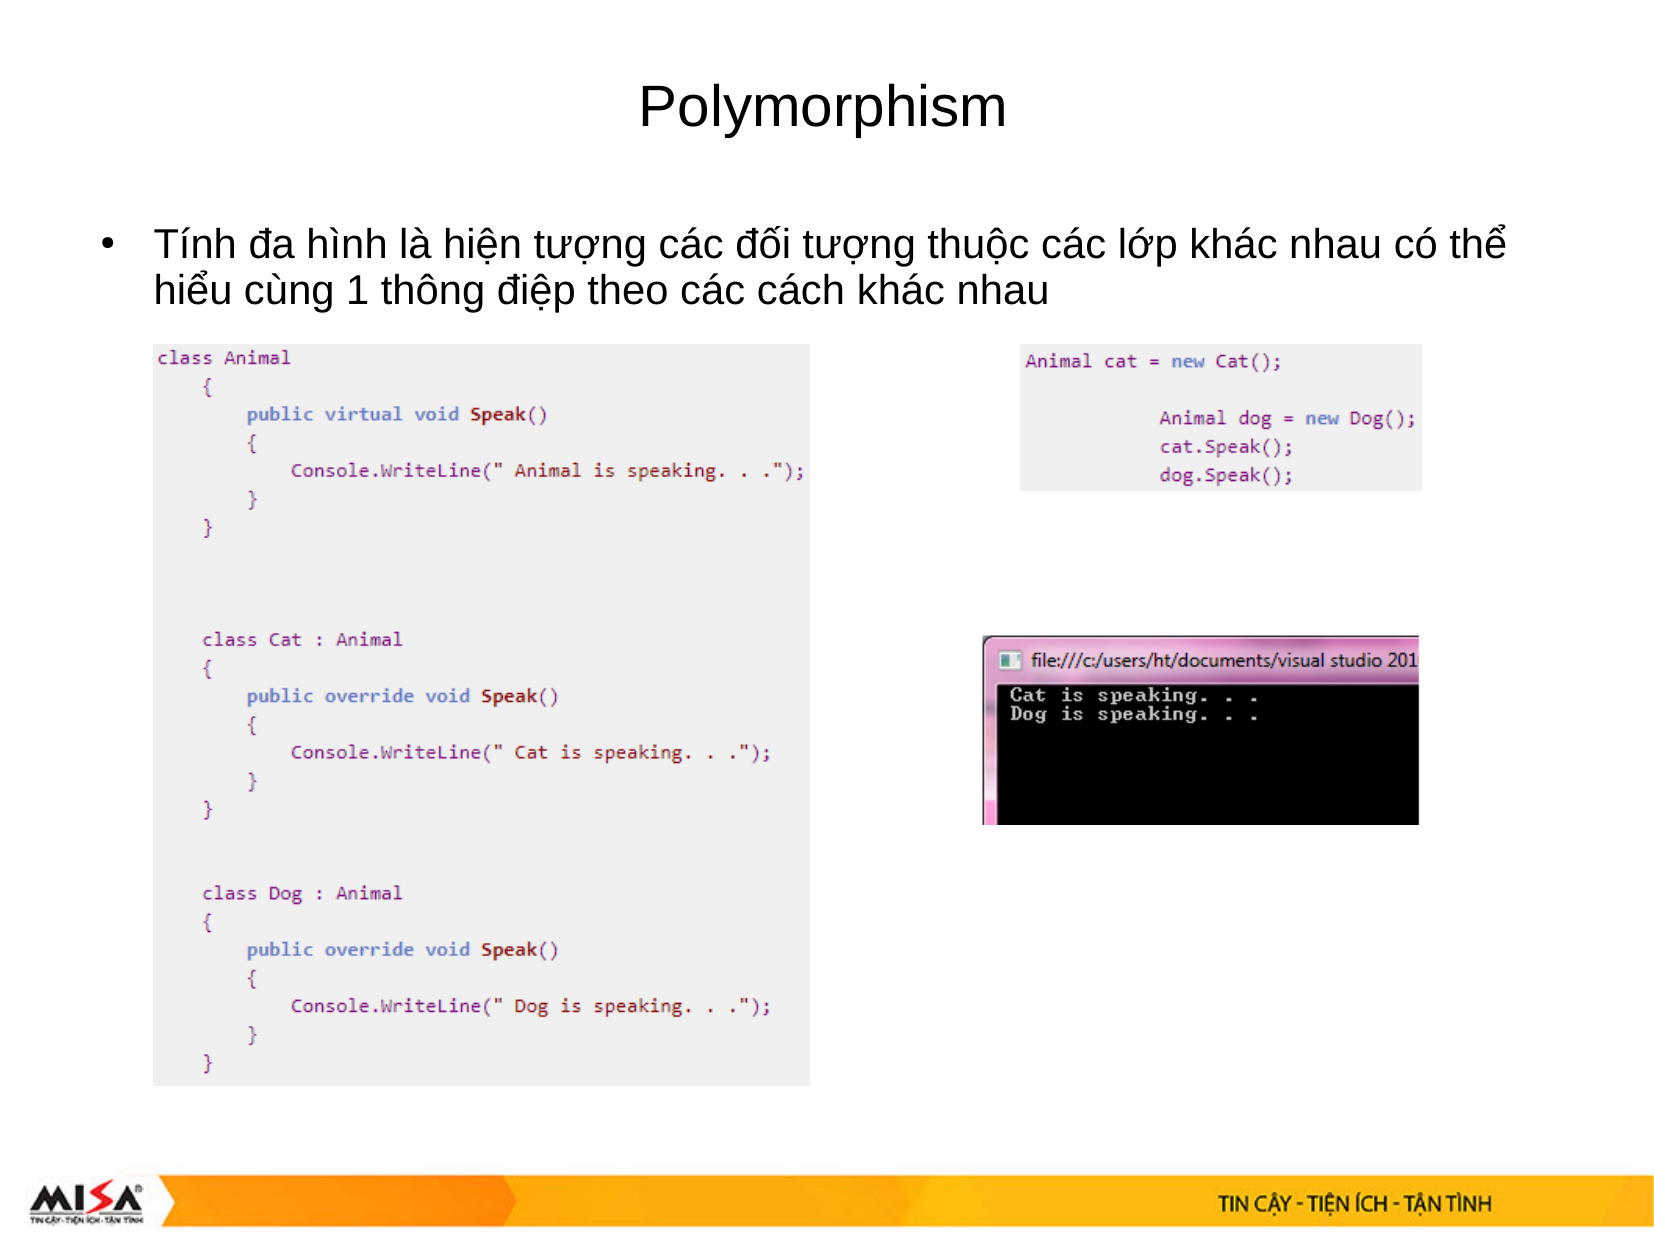

# Polymorphism
Tính đa hình là hiện tượng các đối tượng thuộc các lớp khác nhau có thể hiểu cùng 1 thông điệp theo các cách khác nhau